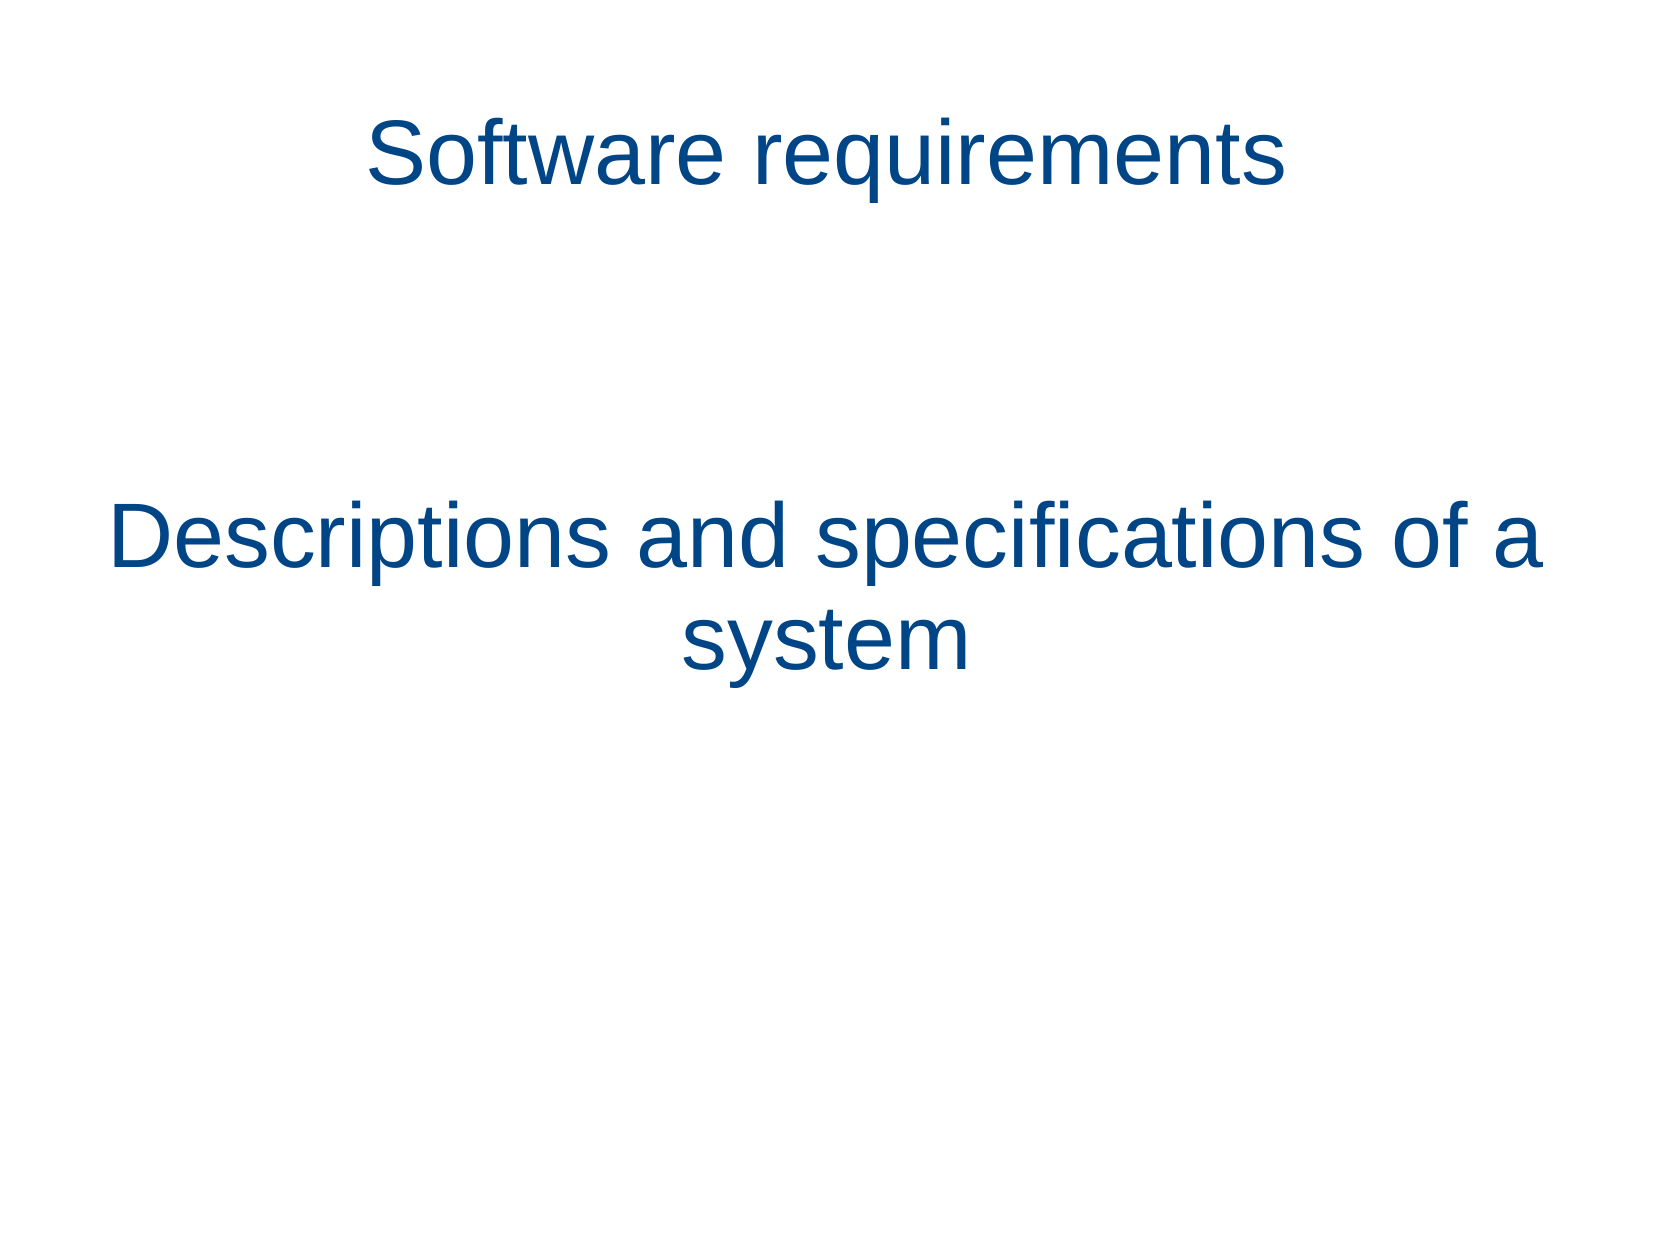

# Software requirements
Descriptions and specifications of a system